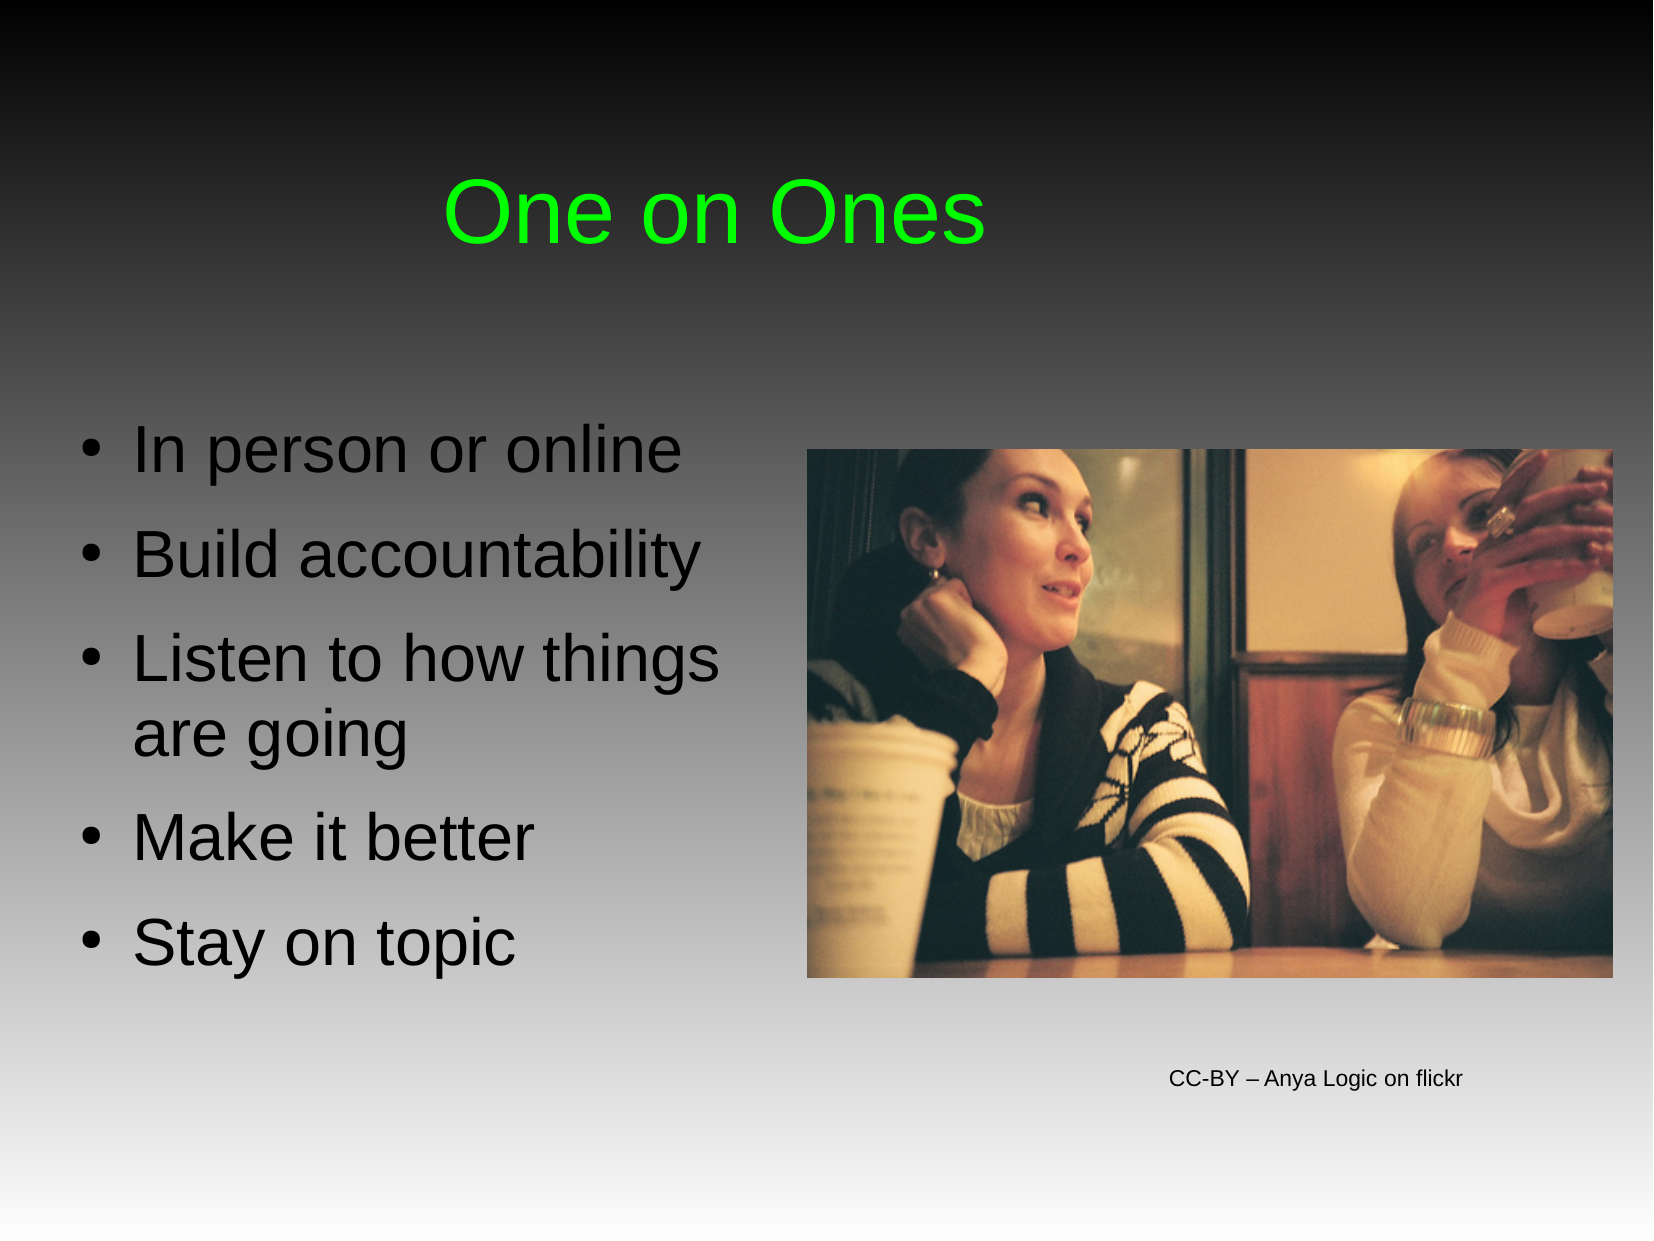

# One on Ones
In person or online
Build accountability
Listen to how things are going
Make it better
Stay on topic
CC-BY – Anya Logic on flickr